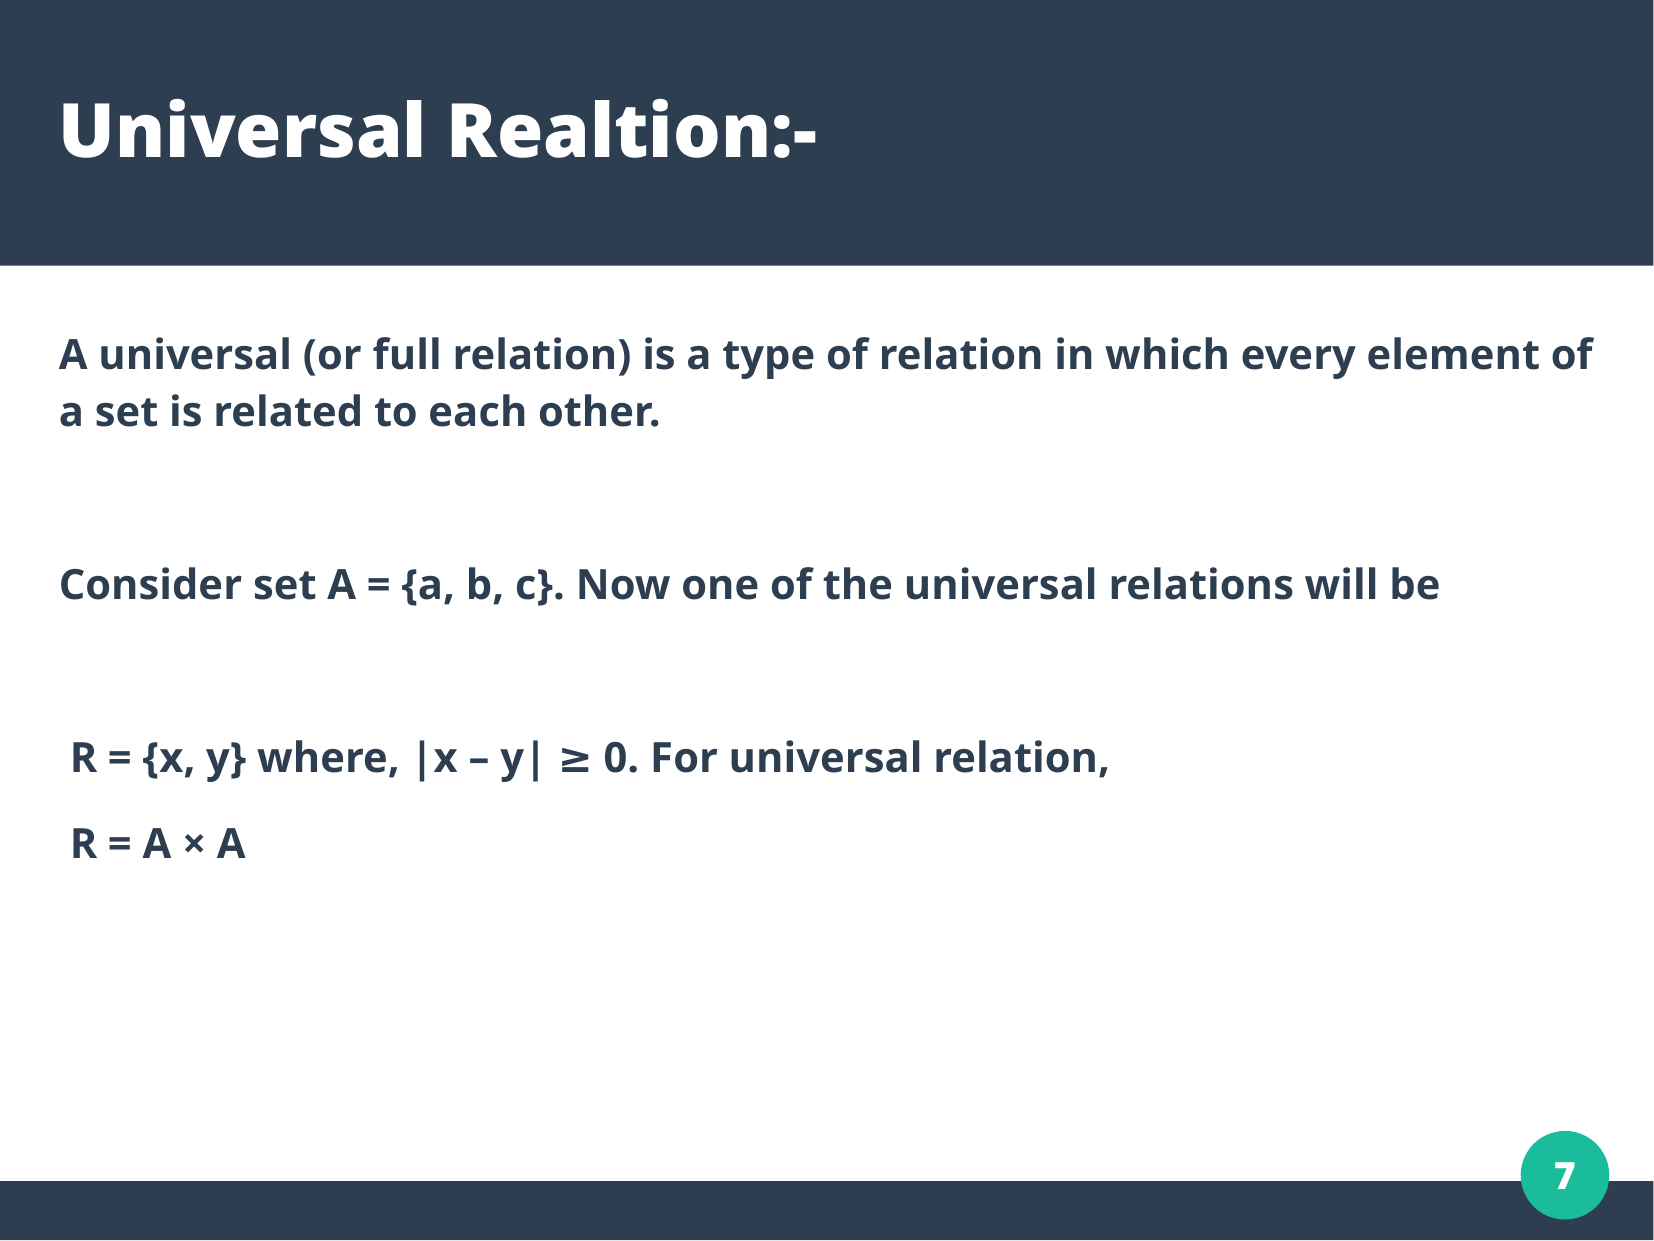

# Universal Realtion:-
A universal (or full relation) is a type of relation in which every element of a set is related to each other.
Consider set A = {a, b, c}. Now one of the universal relations will be
 R = {x, y} where, |x – y| ≥ 0. For universal relation,
 R = A × A
7